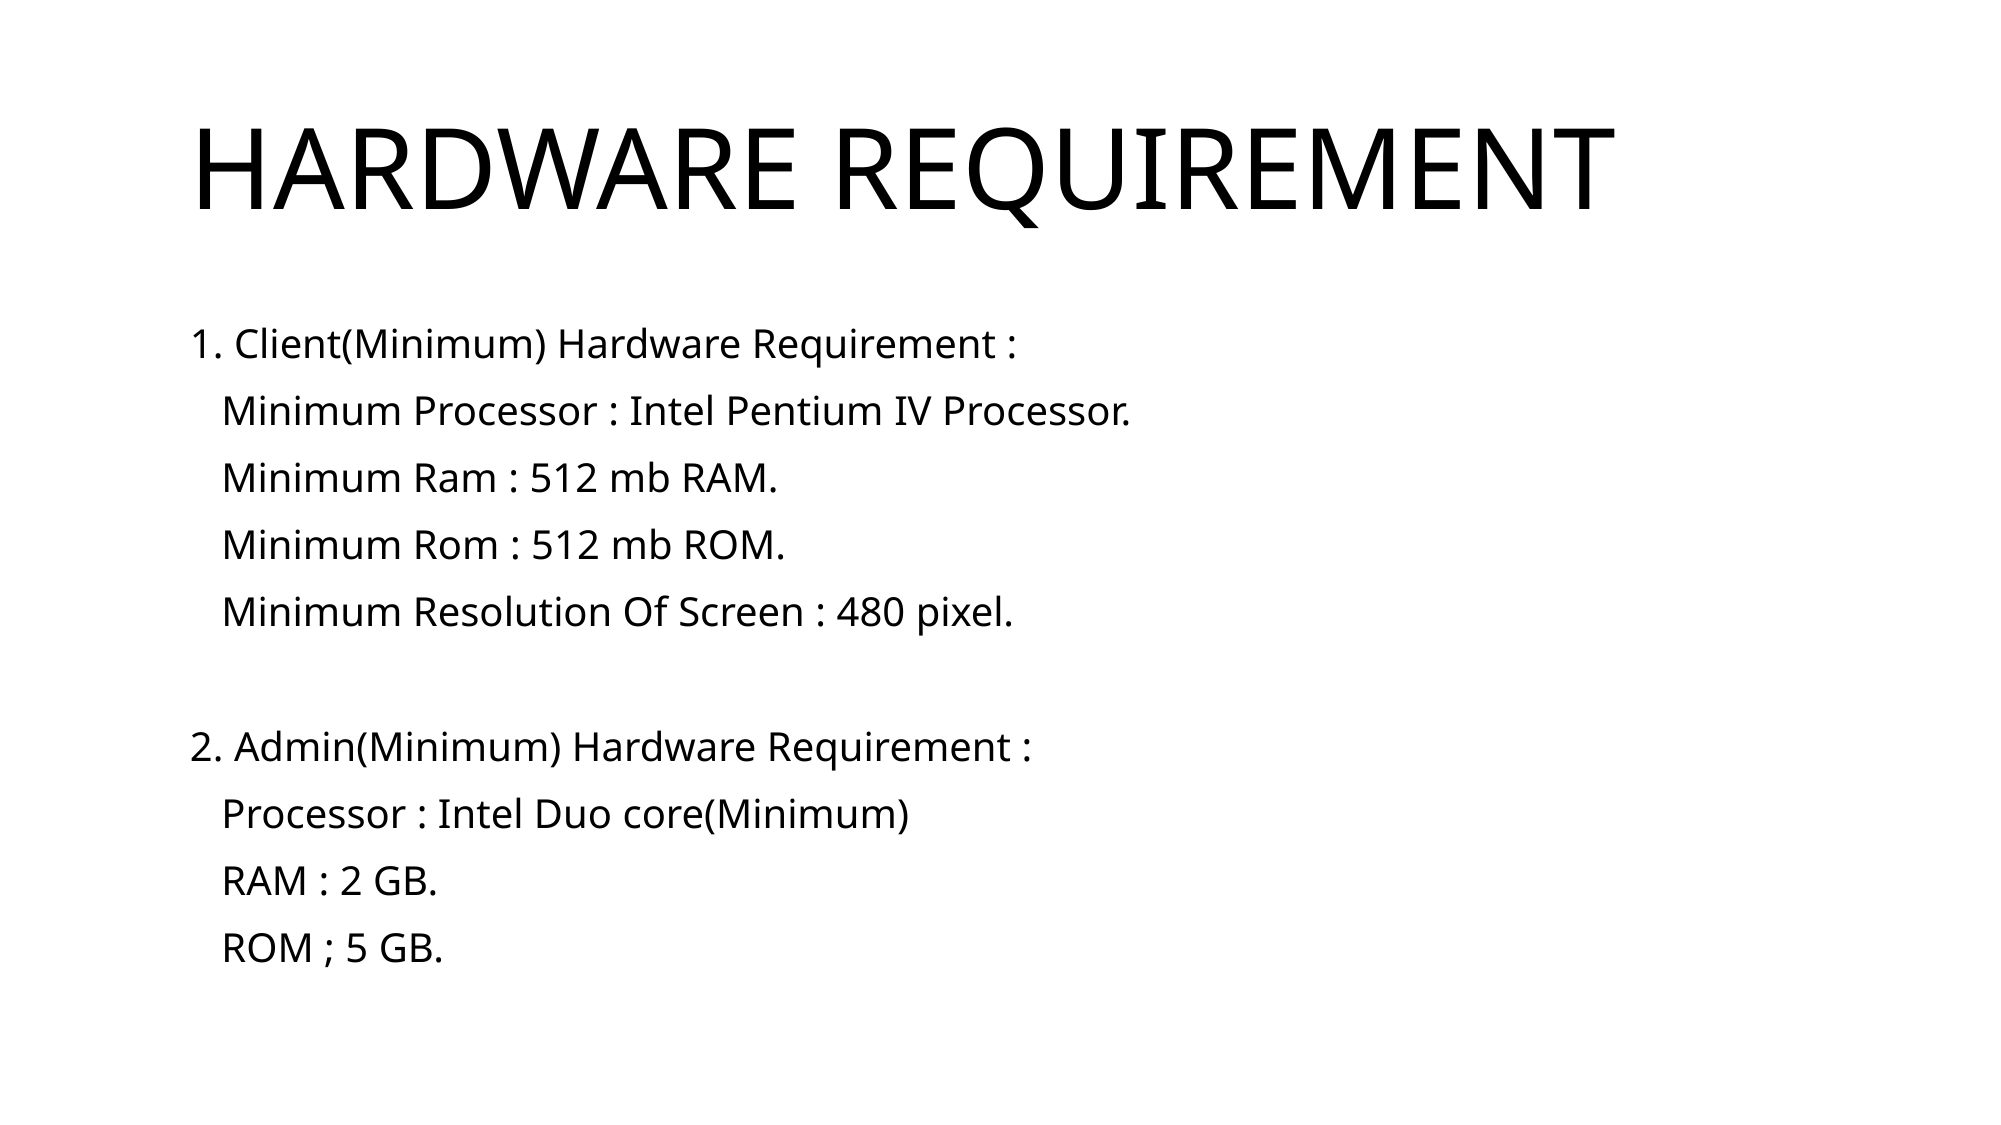

# hardware requirement
1. Client(Minimum) Hardware Requirement :
 Minimum Processor : Intel Pentium IV Processor.
 Minimum Ram : 512 mb RAM.
 Minimum Rom : 512 mb ROM.
 Minimum Resolution Of Screen : 480 pixel.
2. Admin(Minimum) Hardware Requirement :
 Processor : Intel Duo core(Minimum)
 RAM : 2 GB.
 ROM ; 5 GB.
5